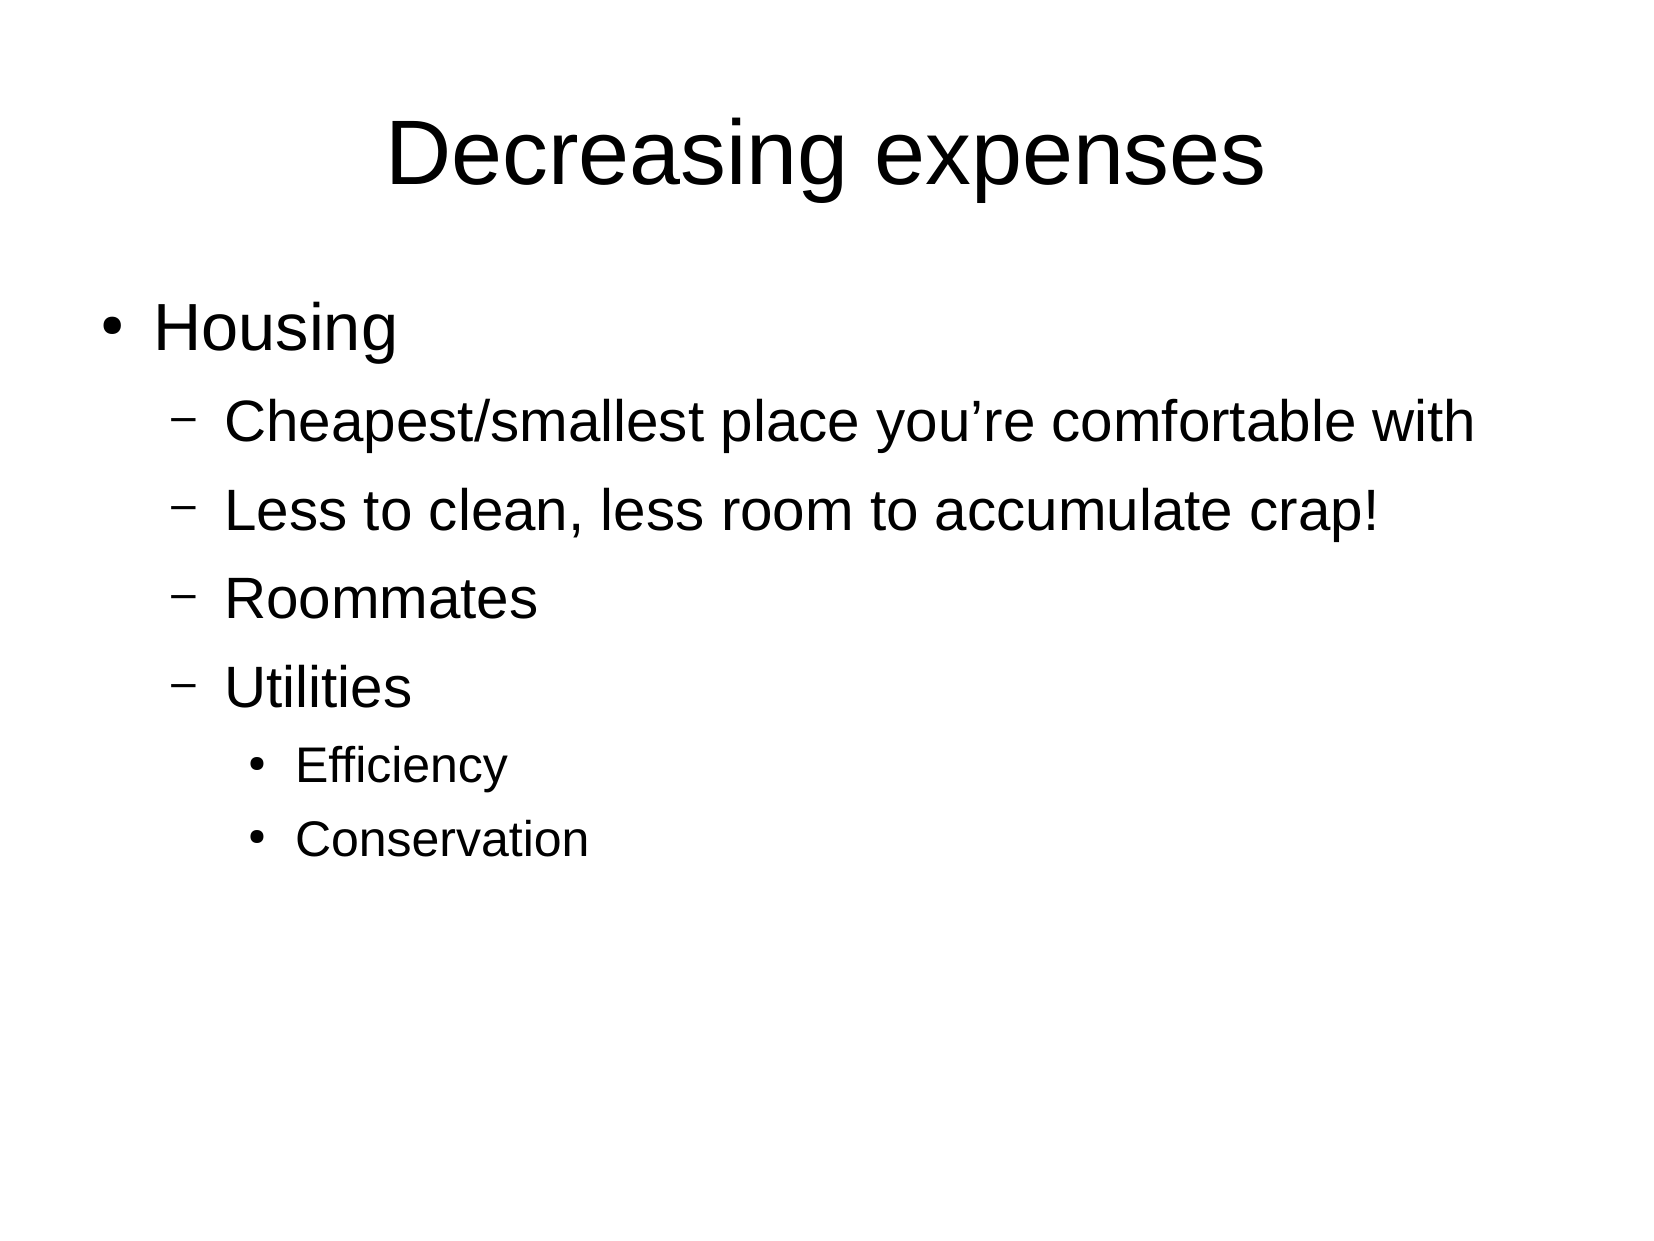

# Decreasing expenses
Housing
Cheapest/smallest place you’re comfortable with
Less to clean, less room to accumulate crap!
Roommates
Utilities
Efficiency
Conservation